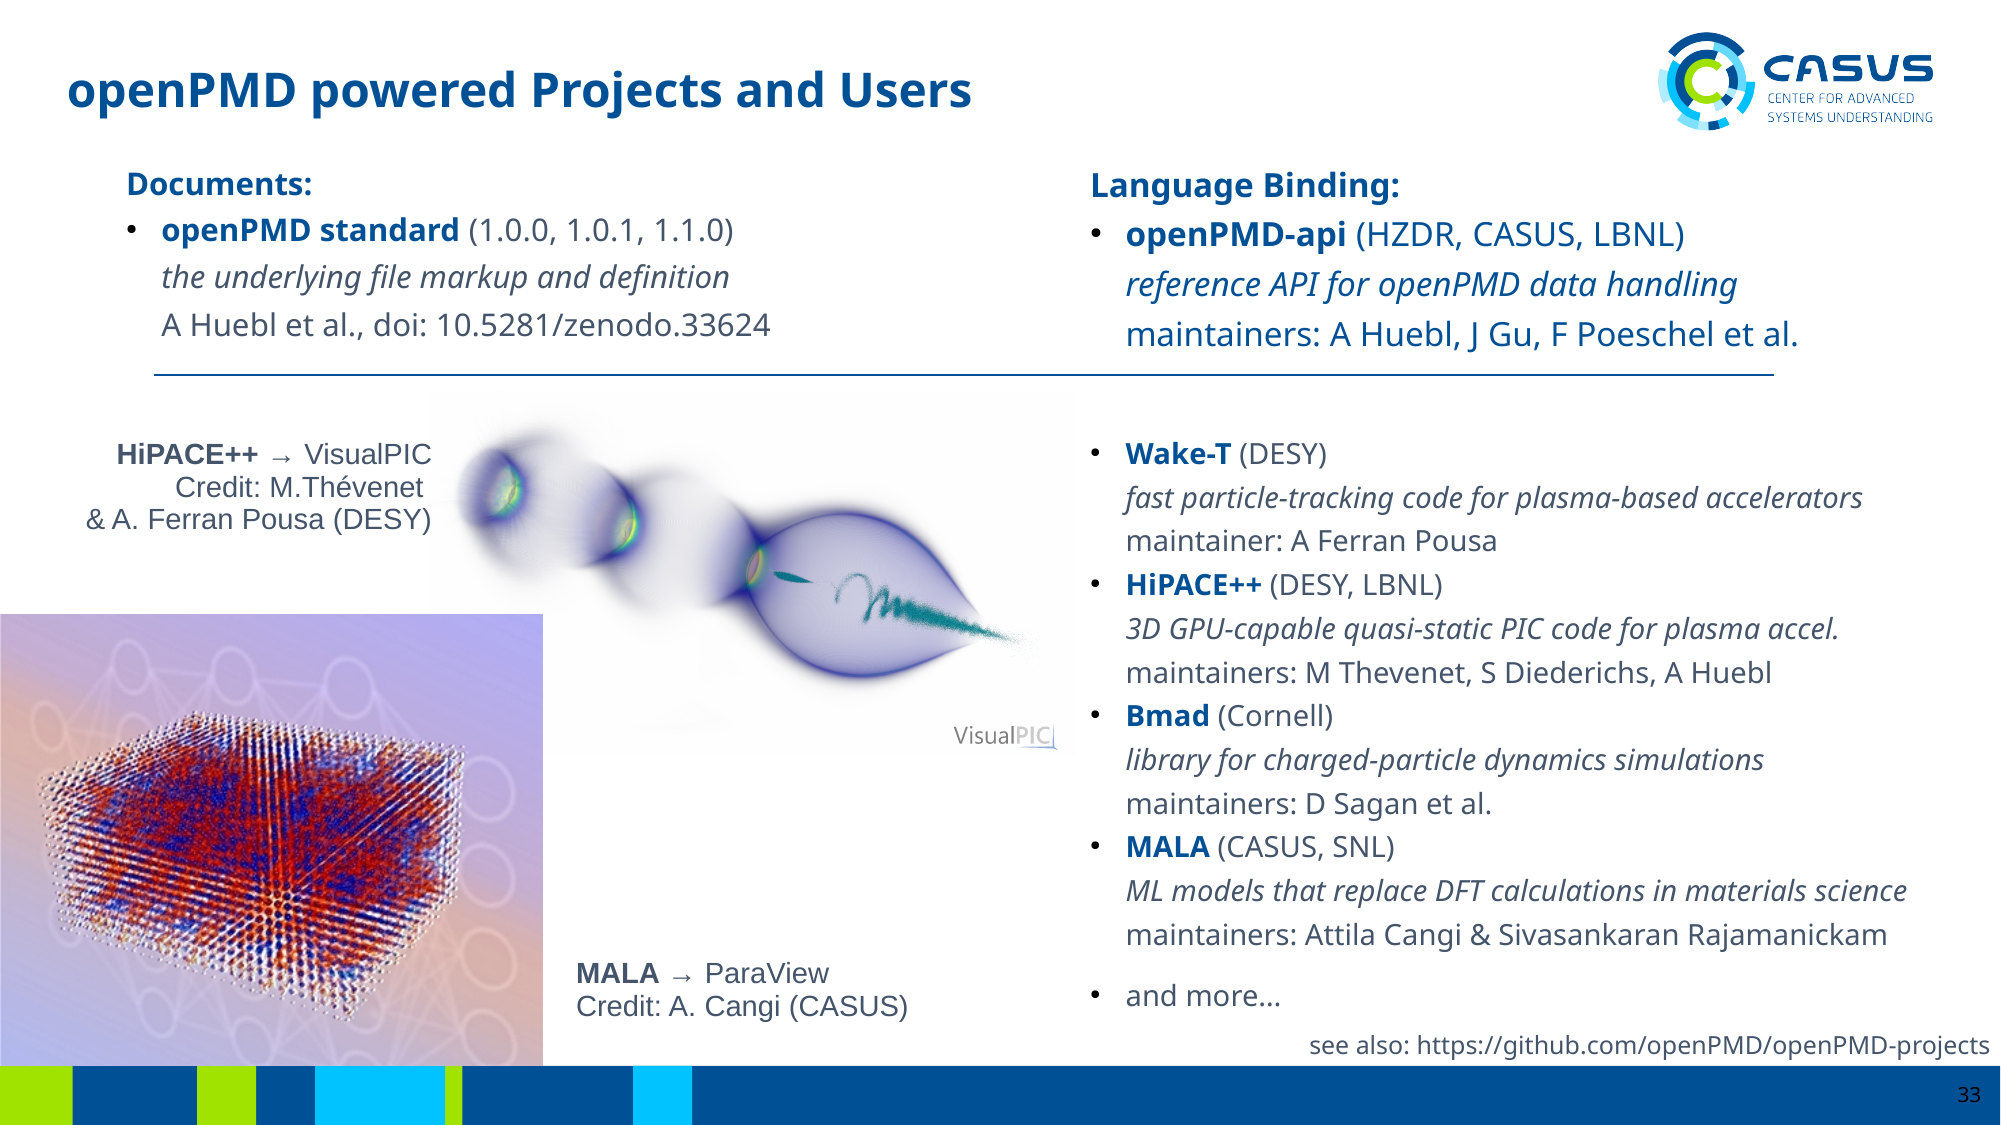

# openPMD powered Projects and Users
Language Binding:
openPMD-api (HZDR, CASUS, LBNL)
reference API for openPMD data handling
maintainers: A Huebl, J Gu, F Poeschel et al.
Wake-T (DESY)
fast particle-tracking code for plasma-based accelerators
maintainer: A Ferran Pousa
HiPACE++ (DESY, LBNL)
3D GPU-capable quasi-static PIC code for plasma accel.
maintainers: M Thevenet, S Diederichs, A Huebl
Bmad (Cornell)
library for charged-particle dynamics simulations
maintainers: D Sagan et al.
MALA (CASUS, SNL)
ML models that replace DFT calculations in materials science
maintainers: Attila Cangi & Sivasankaran Rajamanickam
and more…
Documents:
openPMD standard (1.0.0, 1.0.1, 1.1.0)
the underlying file markup and definition
A Huebl et al., doi: 10.5281/zenodo.33624
Credit: M. Thévenet, A. Ferran Pousa
HiPACE++ → VisualPIC
Credit: M.Thévenet
& A. Ferran Pousa (DESY)
MALA → ParaView
Credit: A. Cangi (CASUS)
see also: https://github.com/openPMD/openPMD-projects
33